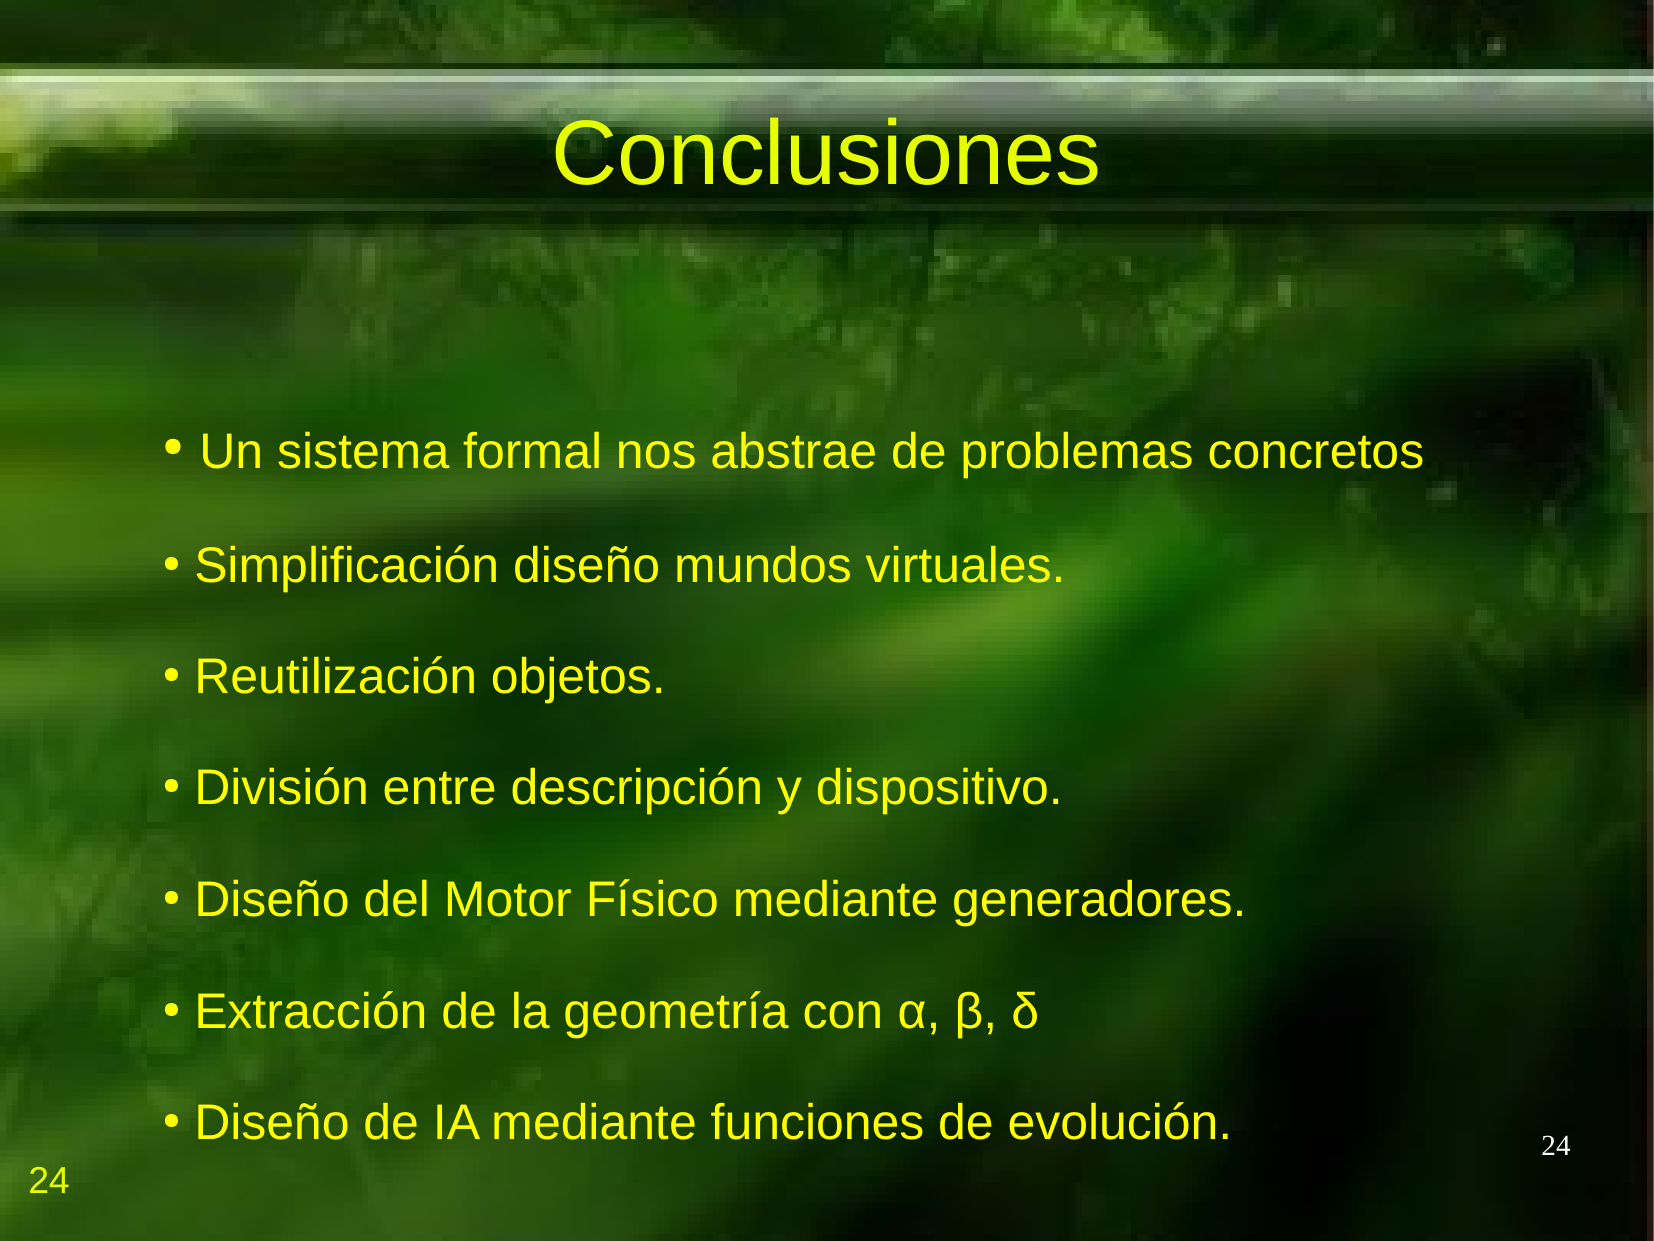

# Conclusiones
 Un sistema formal nos abstrae de problemas concretos
 Simplificación diseño mundos virtuales.
 Reutilización objetos.
 División entre descripción y dispositivo.
 Diseño del Motor Físico mediante generadores.
 Extracción de la geometría con α, β, δ
 Diseño de IA mediante funciones de evolución.
24